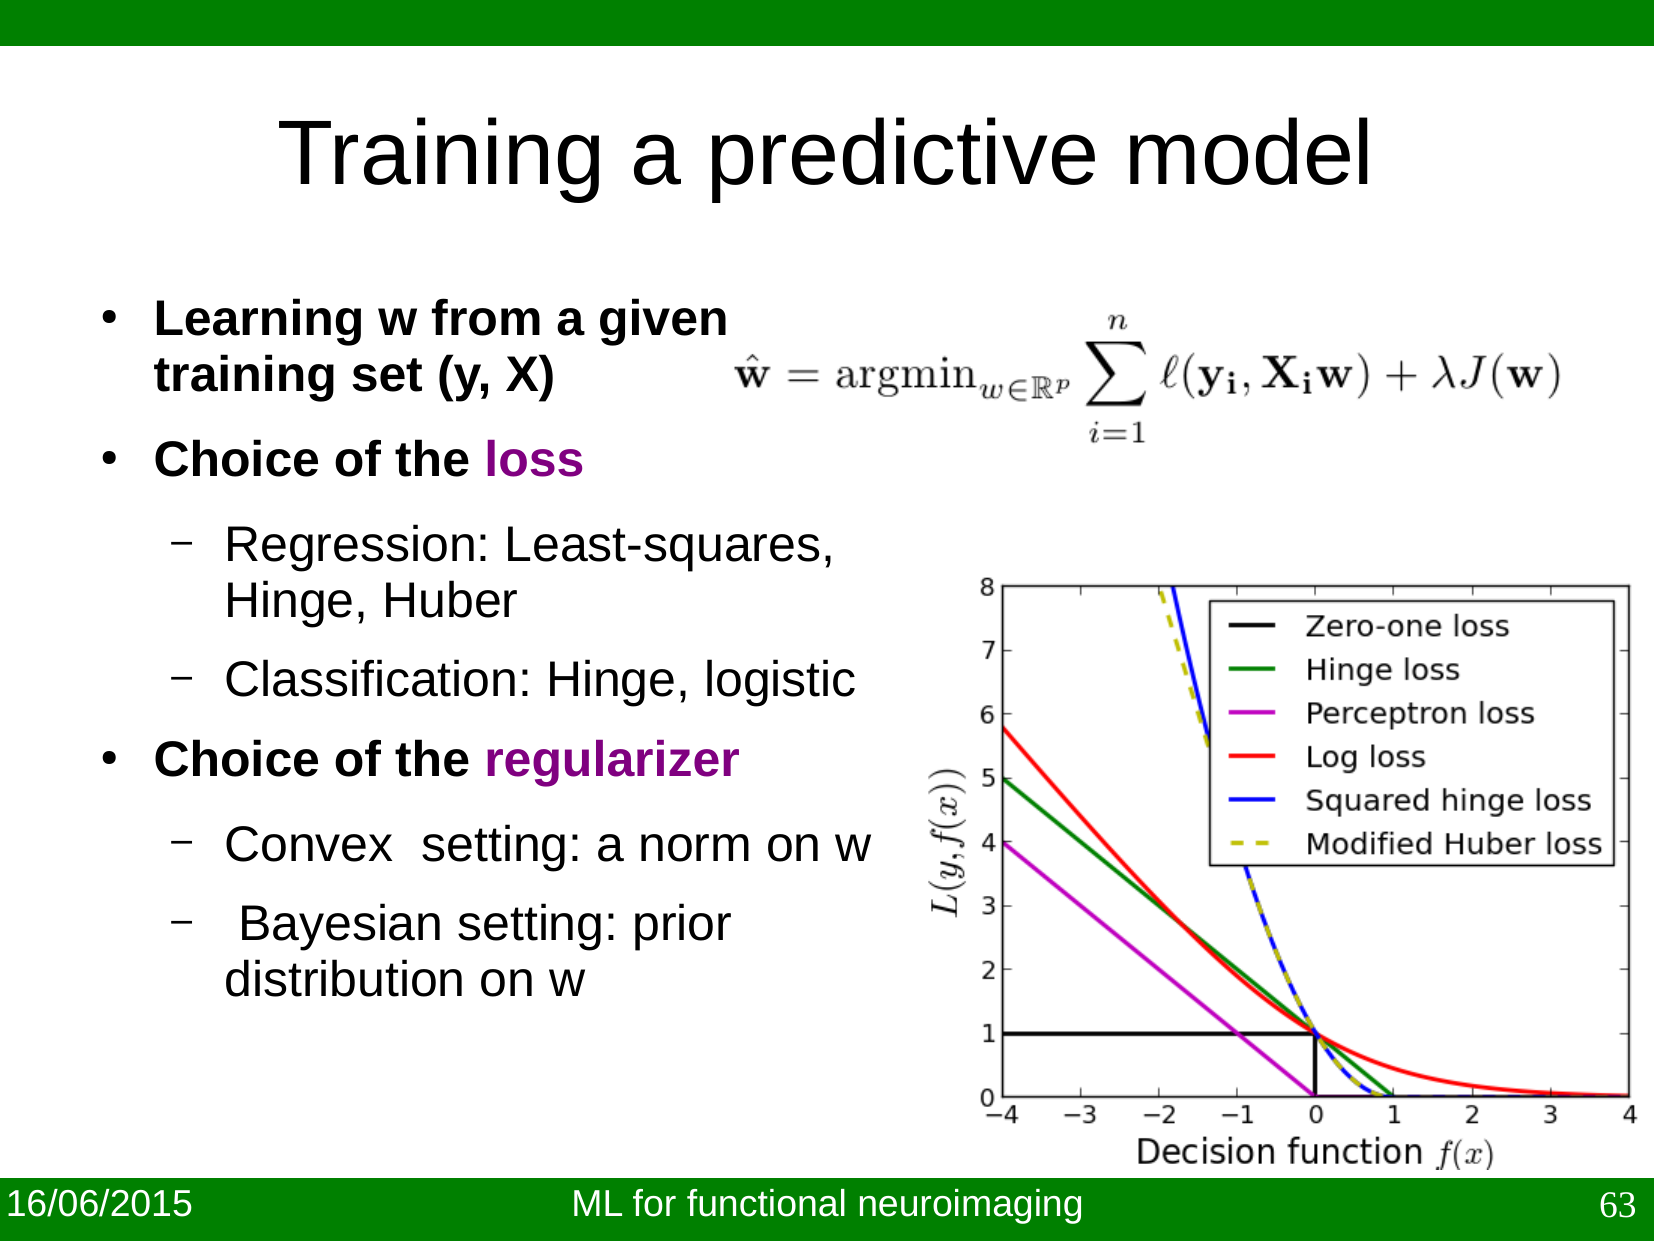

# Training a predictive model
Learning w from a given training set (y, X)
Choice of the loss
Regression: Least-squares, Hinge, Huber
Classification: Hinge, logistic
Choice of the regularizer
Convex setting: a norm on w
 Bayesian setting: prior distribution on w
A REVOIR
63